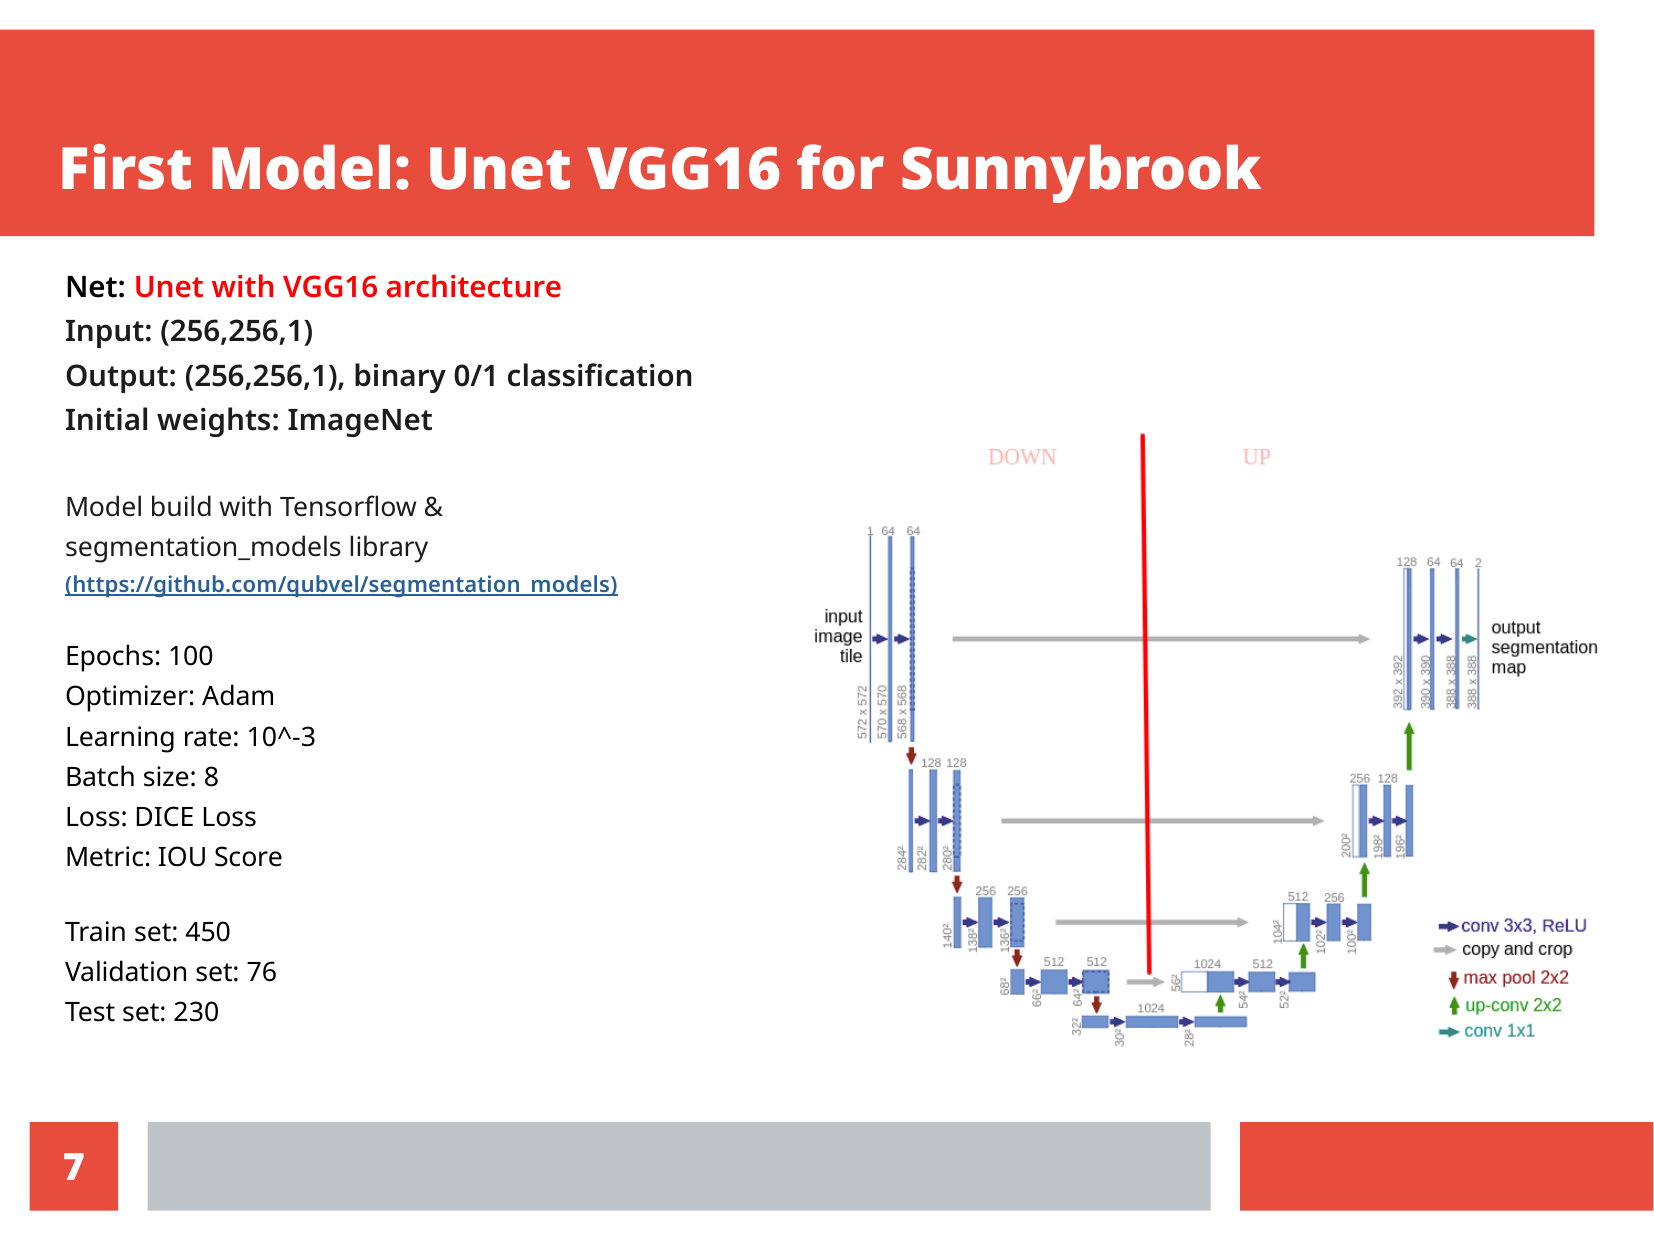

# First Model: Unet VGG16 for Sunnybrook
Net: Unet with VGG16 architecture
Input: (256,256,1)
Output: (256,256,1), binary 0/1 classification
Initial weights: ImageNet
Model build with Tensorflow &
segmentation_models library
(https://github.com/qubvel/segmentation_models)
Epochs: 100
Optimizer: Adam
Learning rate: 10^-3
Batch size: 8
Loss: DICE Loss
Metric: IOU Score
Train set: 450
Validation set: 76
Test set: 230
7